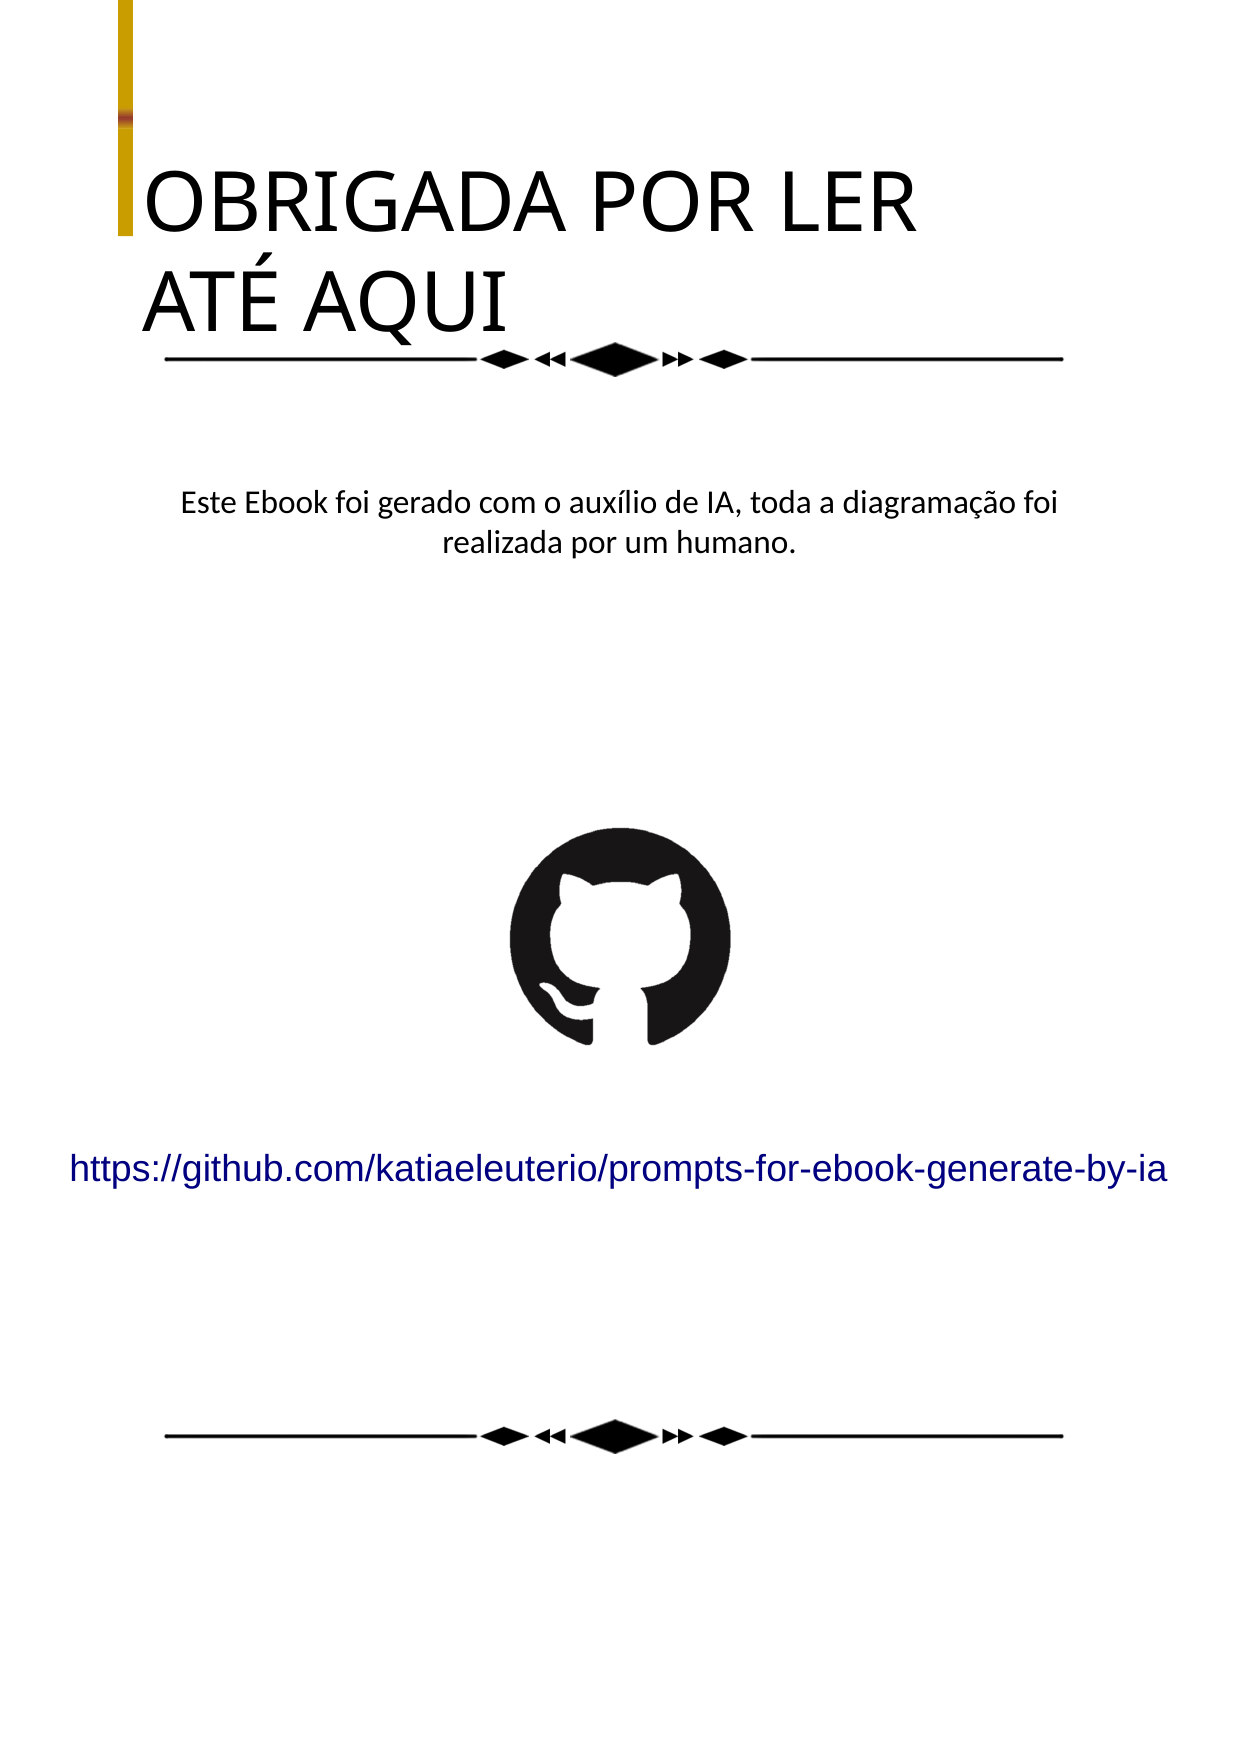

OBRIGADA POR LER ATÉ AQUI
Este Ebook foi gerado com o auxílio de IA, toda a diagramação foi realizada por um humano.
https://github.com/katiaeleuterio/prompts-for-ebook-generate-by-ia